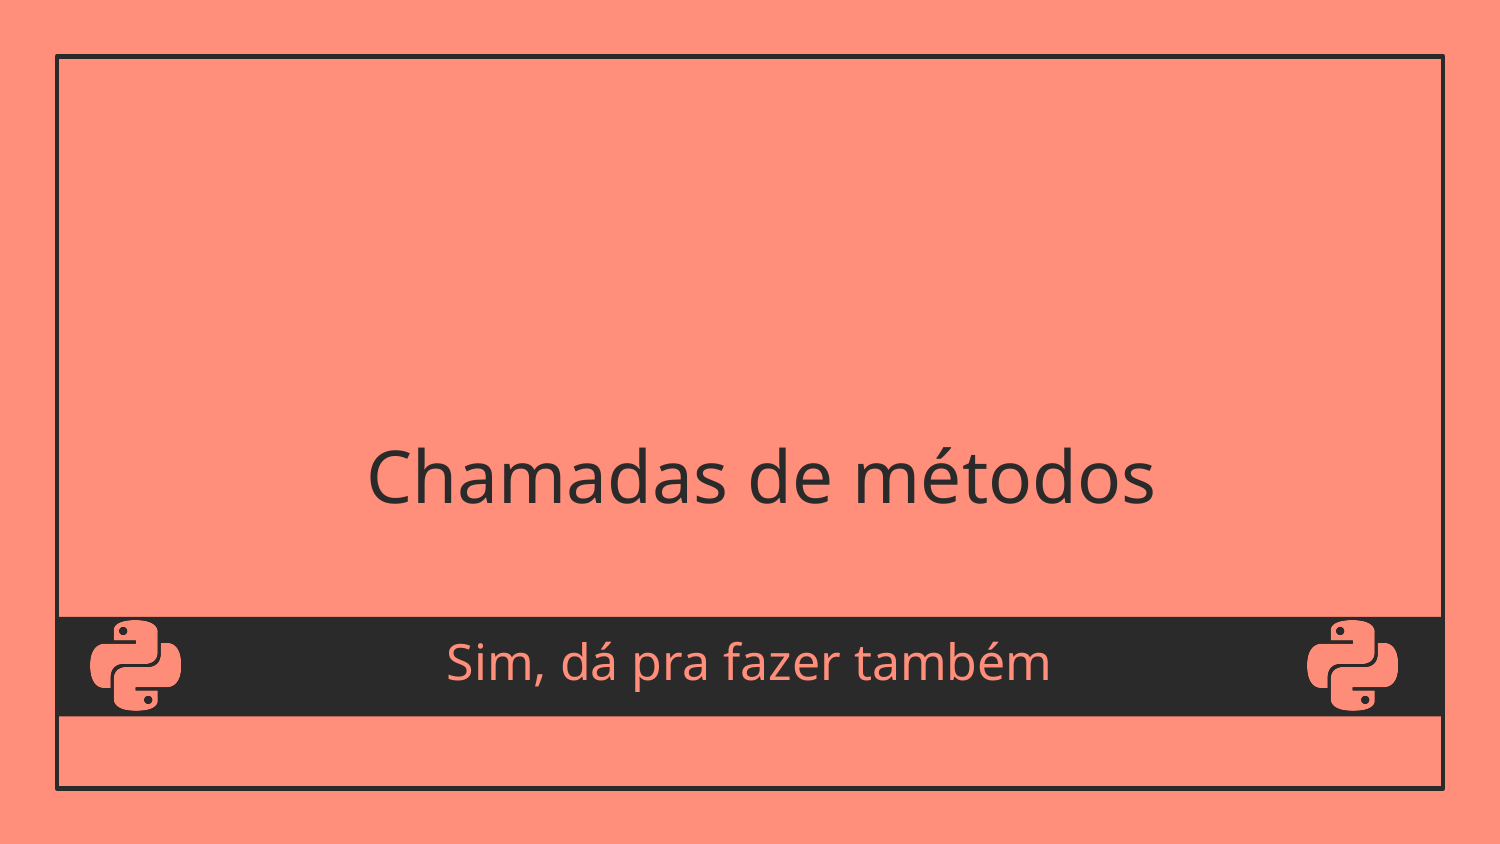

# Chamadas de métodos
Sim, dá pra fazer também